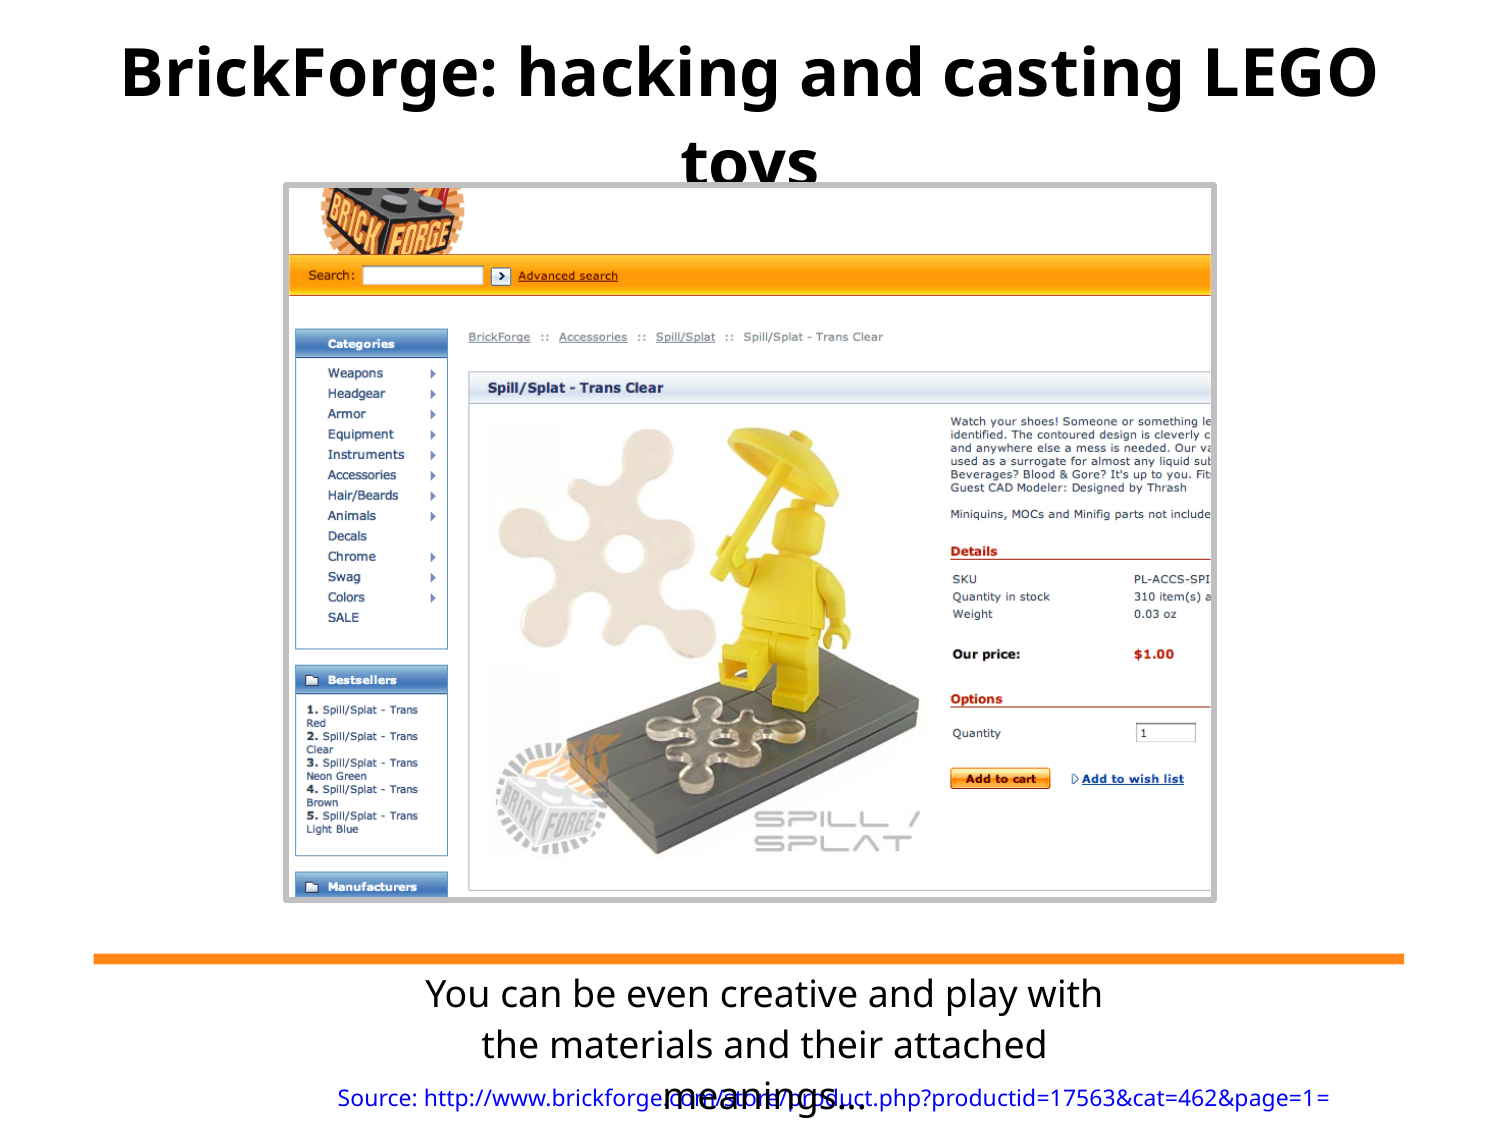

# BrickForge: hacking and casting LEGO toys
You can be even creative and play with the materials and their attached meanings...
Source: http://www.brickforge.com/store/product.php?productid=17563&cat=462&page=1=